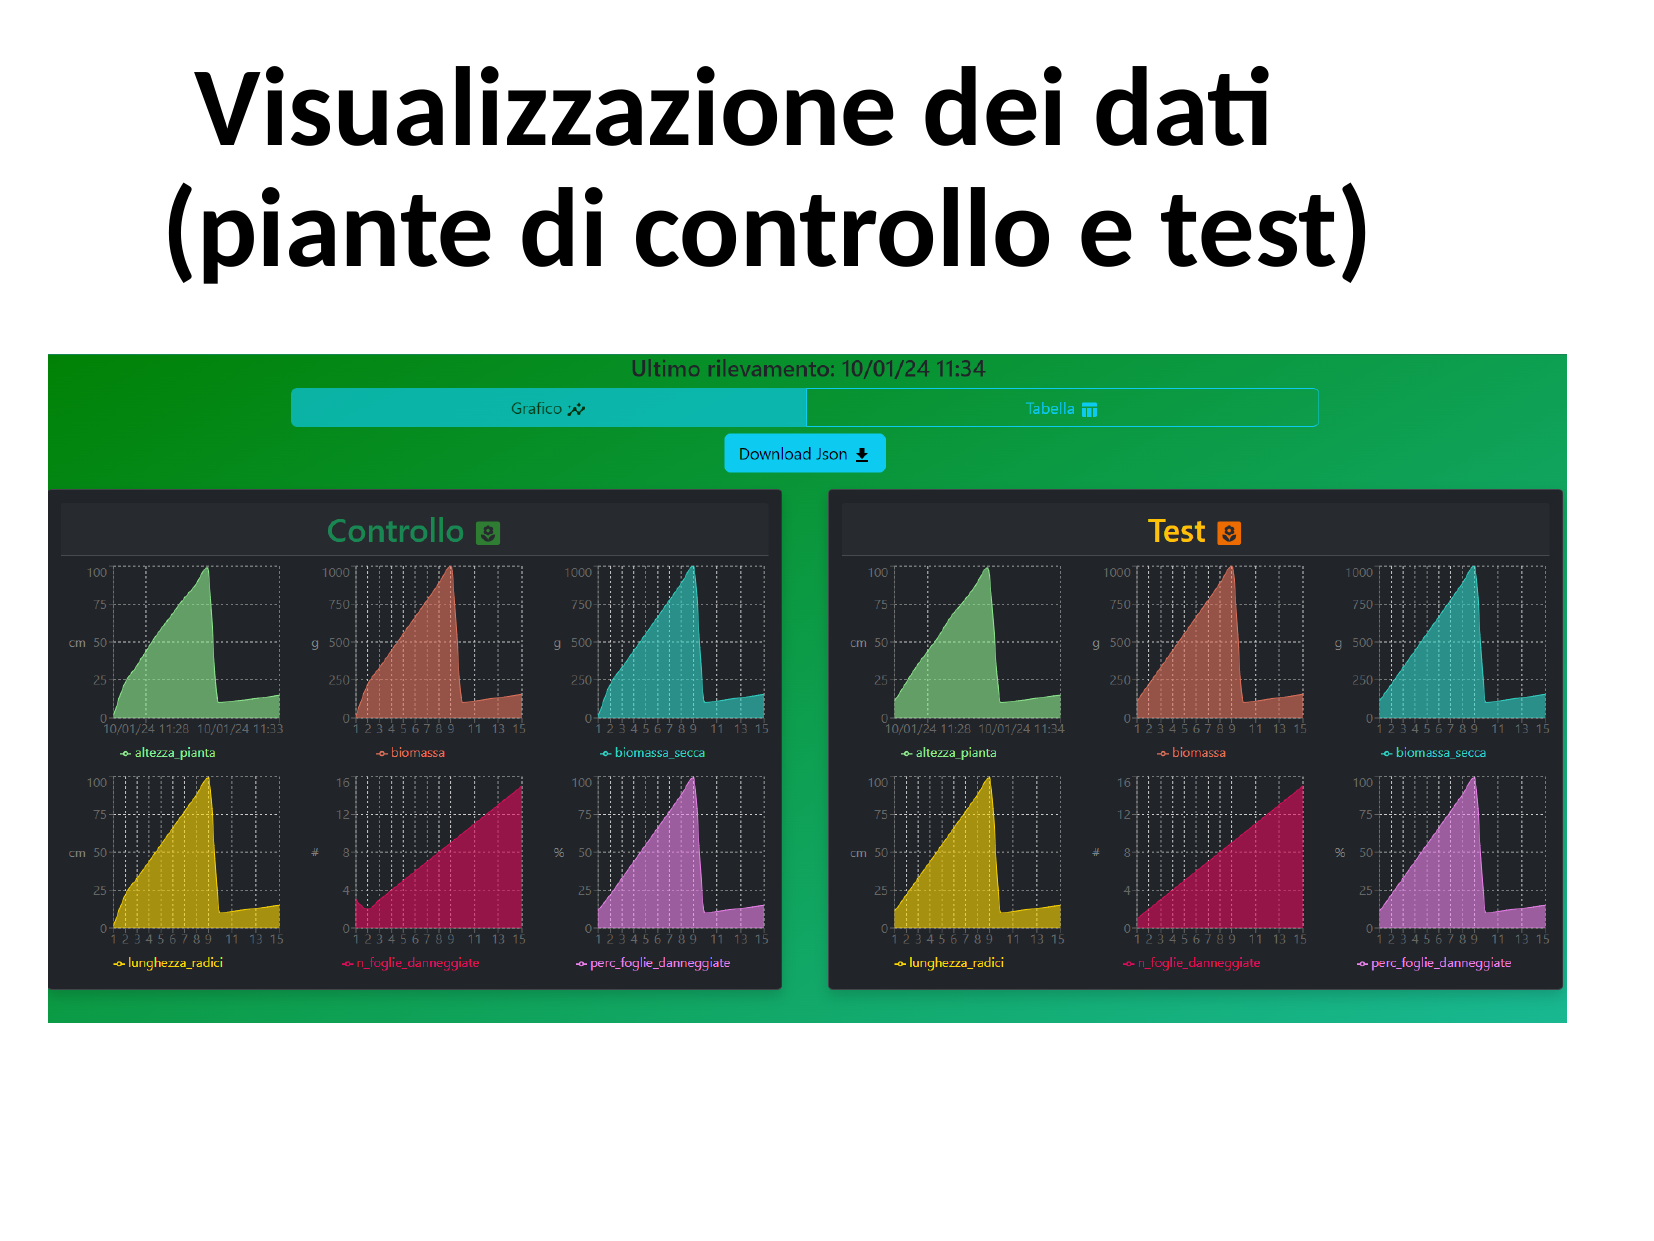

Visualizzazione dei dati
(piante di controllo e test)